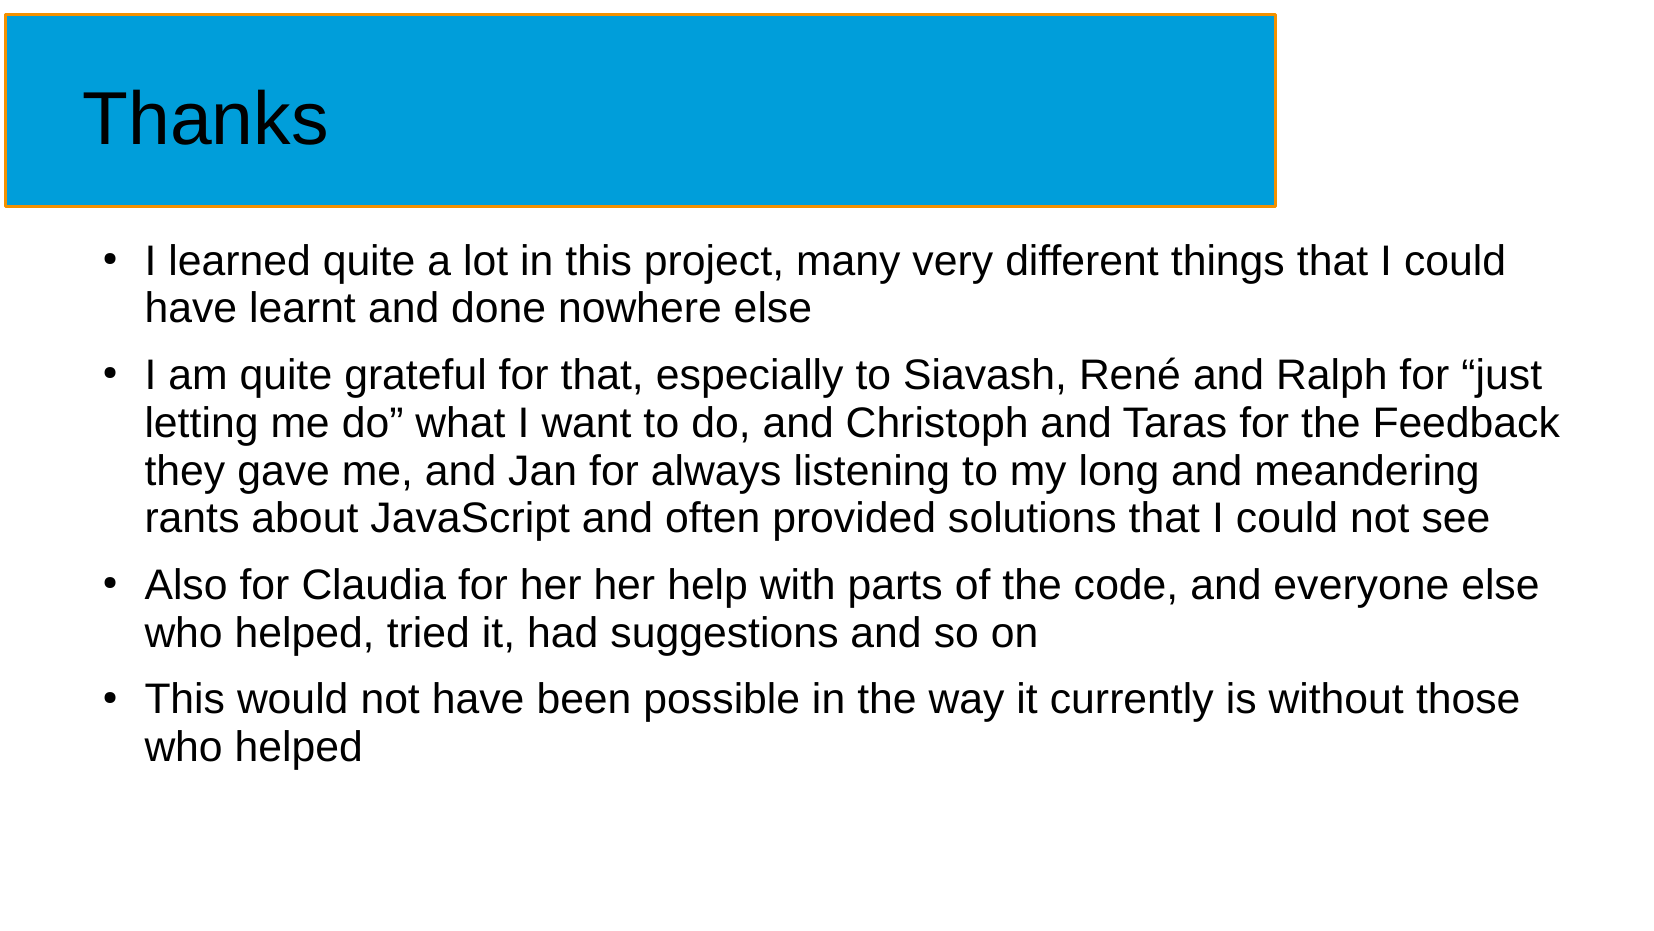

# Thanks
I learned quite a lot in this project, many very different things that I could have learnt and done nowhere else
I am quite grateful for that, especially to Siavash, René and Ralph for “just letting me do” what I want to do, and Christoph and Taras for the Feedback they gave me, and Jan for always listening to my long and meandering rants about JavaScript and often provided solutions that I could not see
Also for Claudia for her her help with parts of the code, and everyone else who helped, tried it, had suggestions and so on
This would not have been possible in the way it currently is without those who helped